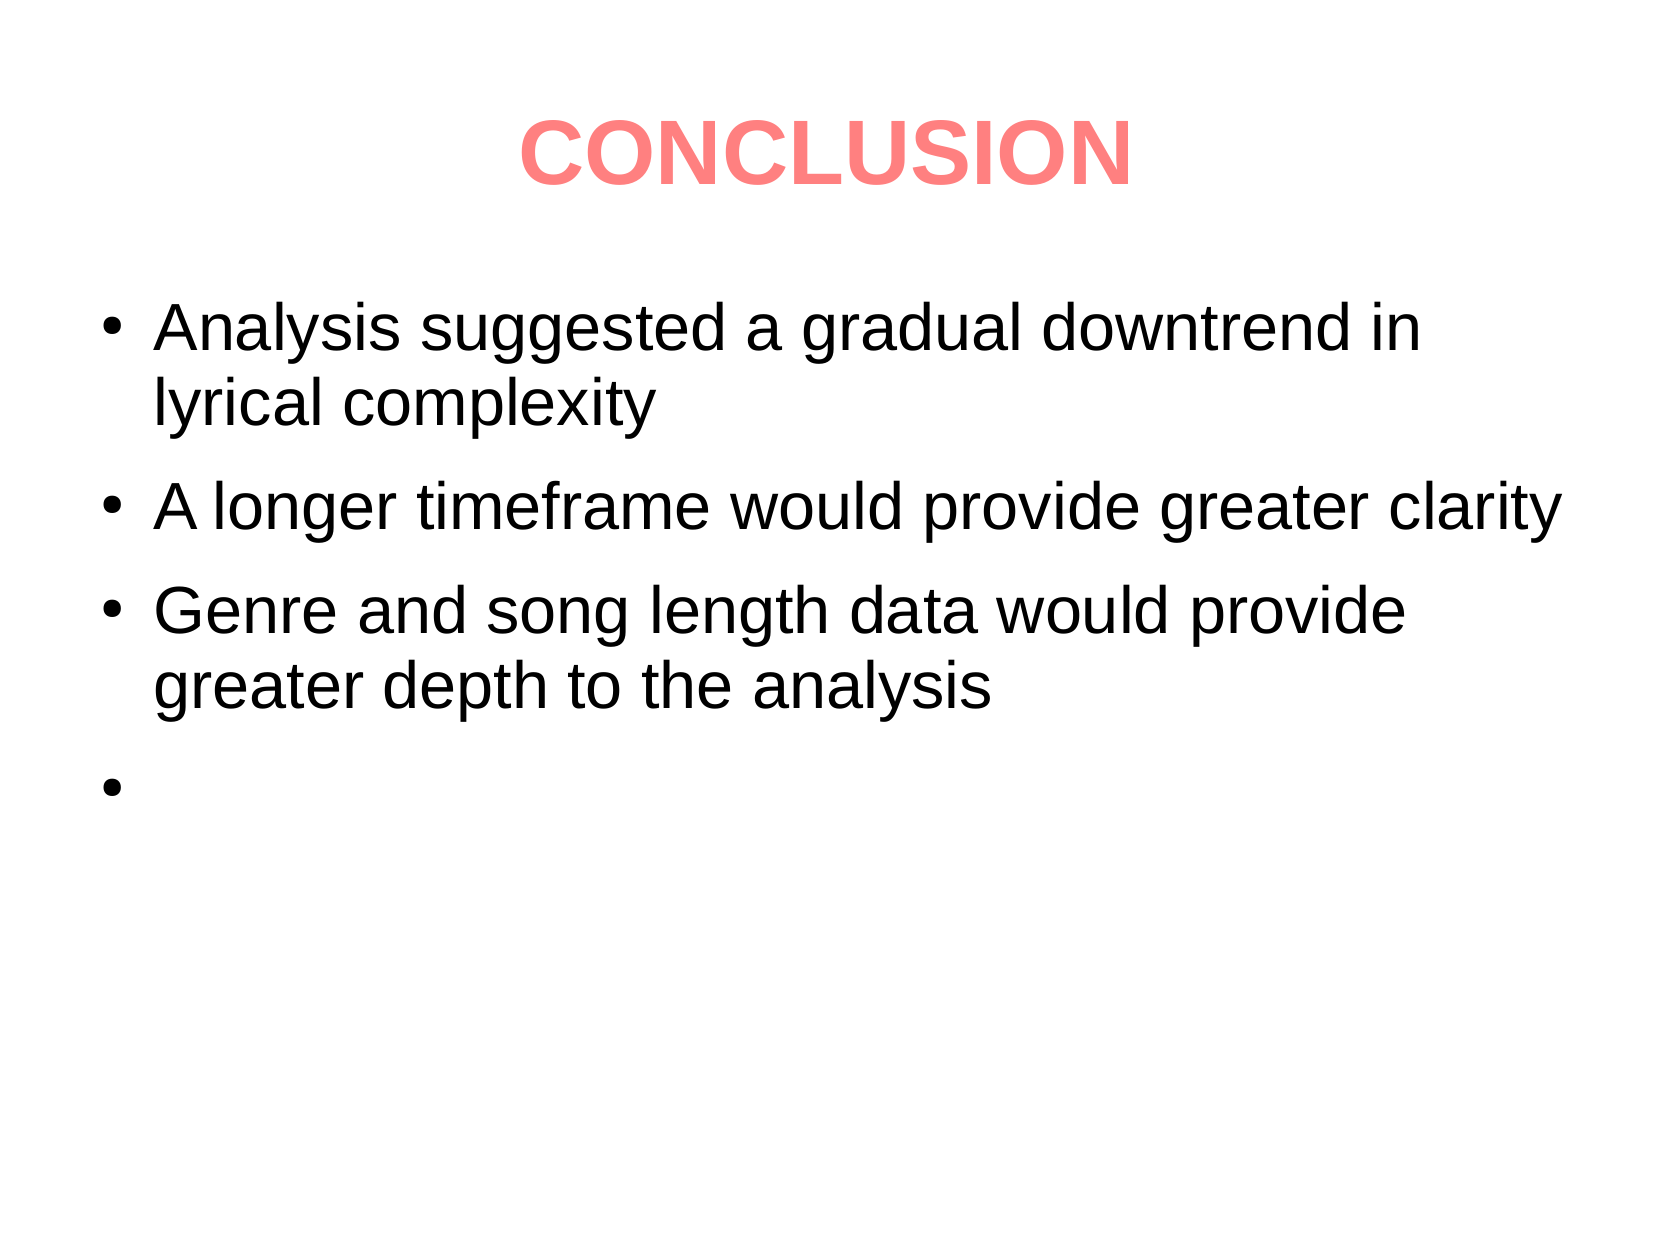

# CONCLUSION
Analysis suggested a gradual downtrend in lyrical complexity
A longer timeframe would provide greater clarity
Genre and song length data would provide greater depth to the analysis